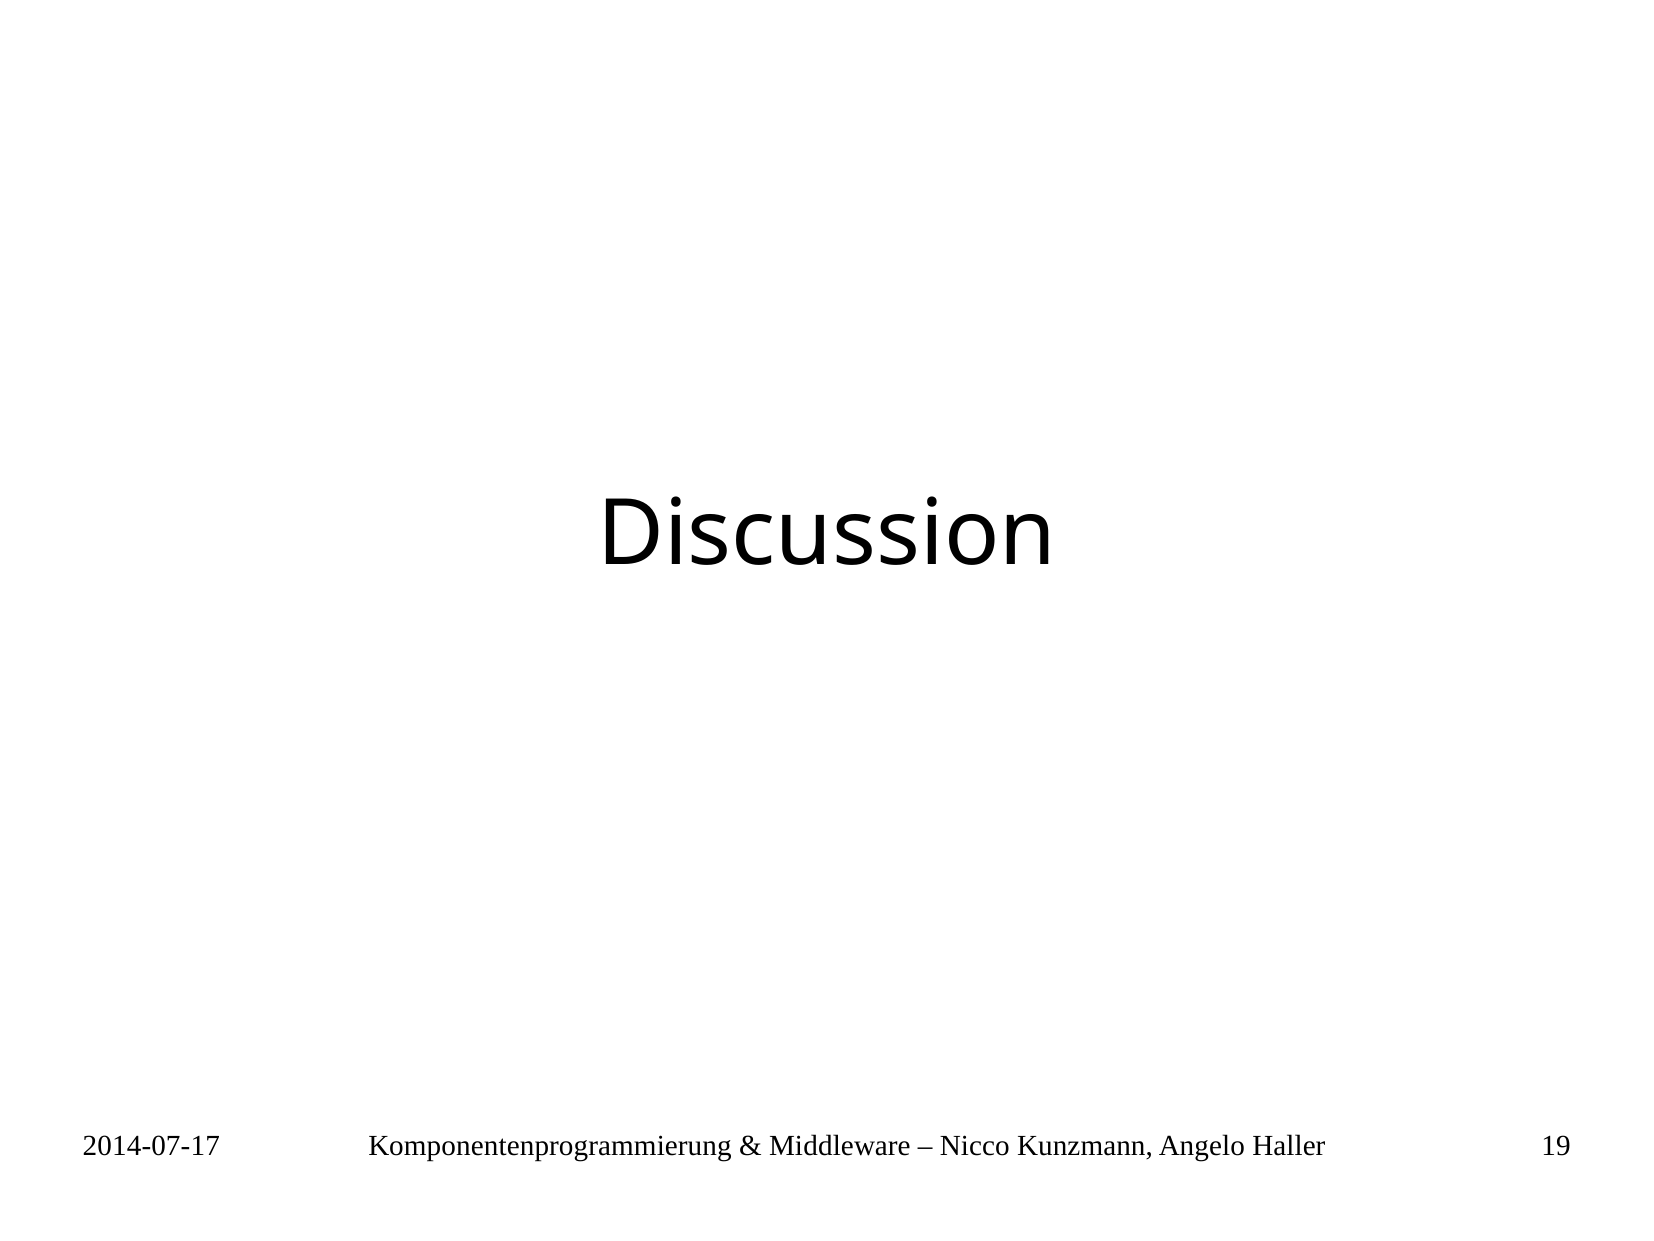

# Discussion
2014-07-17
Komponentenprogrammierung & Middleware – Nicco Kunzmann, Angelo Haller
19